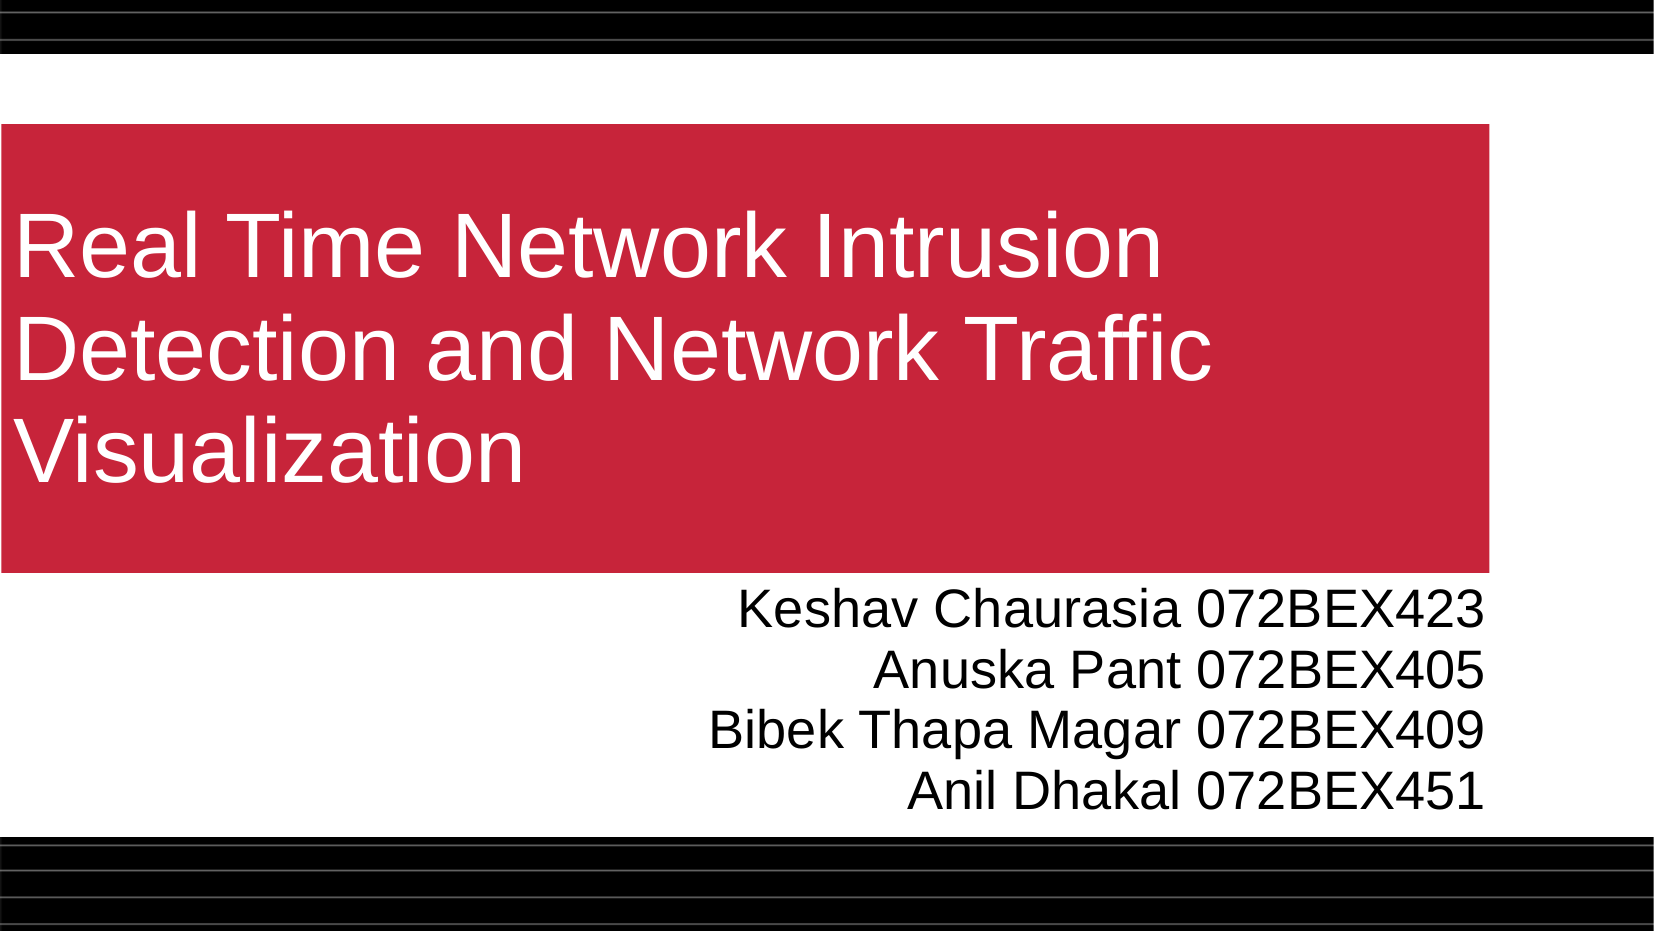

# Real Time Network Intrusion Detection and Network Traffic Visualization
Keshav Chaurasia 072BEX423
Anuska Pant 072BEX405
Bibek Thapa Magar 072BEX409
Anil Dhakal 072BEX451